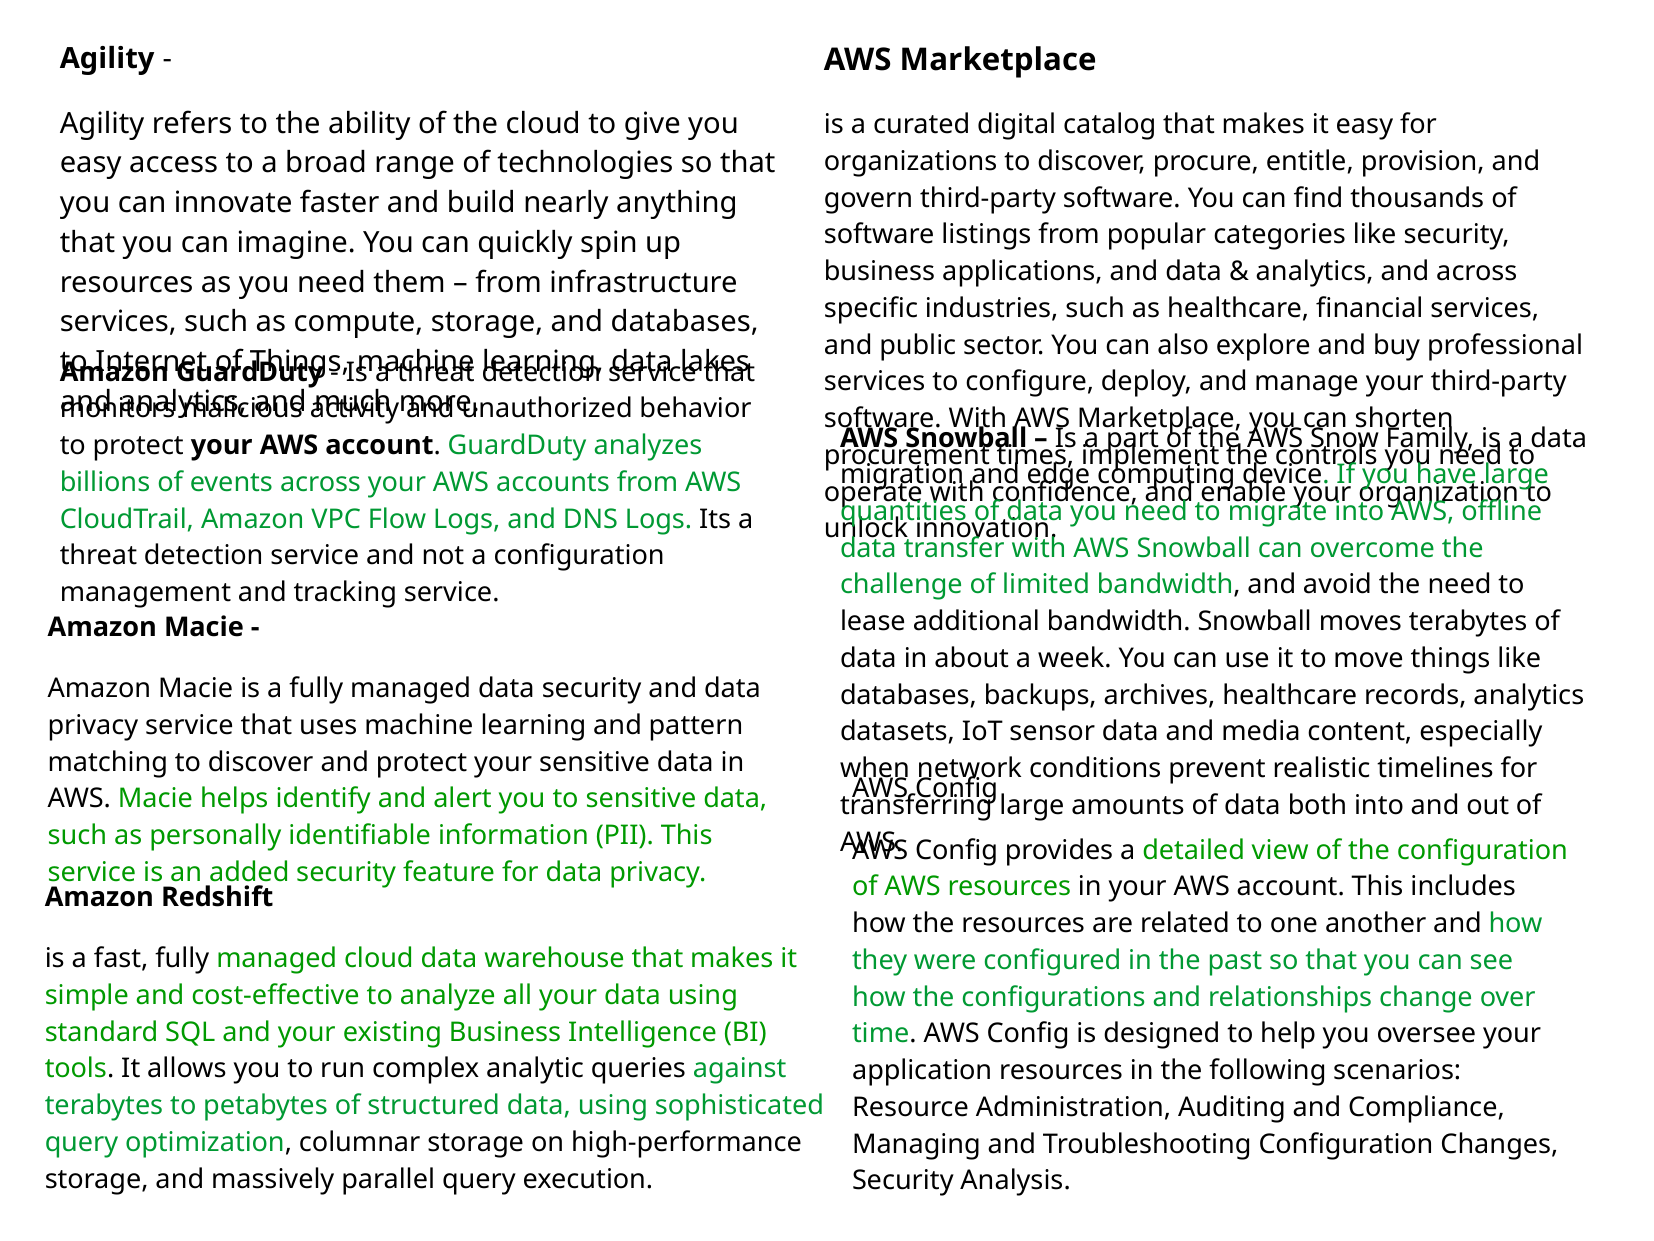

Agility -
Agility refers to the ability of the cloud to give you easy access to a broad range of technologies so that you can innovate faster and build nearly anything that you can imagine. You can quickly spin up resources as you need them – from infrastructure services, such as compute, storage, and databases, to Internet of Things, machine learning, data lakes and analytics, and much more.
AWS Marketplace
is a curated digital catalog that makes it easy for organizations to discover, procure, entitle, provision, and govern third-party software. You can find thousands of software listings from popular categories like security, business applications, and data & analytics, and across specific industries, such as healthcare, financial services, and public sector. You can also explore and buy professional services to configure, deploy, and manage your third-party software. With AWS Marketplace, you can shorten procurement times, implement the controls you need to operate with confidence, and enable your organization to unlock innovation.
Amazon GuardDuty - Is a threat detection service that monitors malicious activity and unauthorized behavior to protect your AWS account. GuardDuty analyzes billions of events across your AWS accounts from AWS CloudTrail, Amazon VPC Flow Logs, and DNS Logs. Its a threat detection service and not a configuration management and tracking service.
AWS Snowball – Is a part of the AWS Snow Family, is a data migration and edge computing device. If you have large quantities of data you need to migrate into AWS, offline data transfer with AWS Snowball can overcome the challenge of limited bandwidth, and avoid the need to lease additional bandwidth. Snowball moves terabytes of data in about a week. You can use it to move things like databases, backups, archives, healthcare records, analytics datasets, IoT sensor data and media content, especially when network conditions prevent realistic timelines for transferring large amounts of data both into and out of AWS.
Amazon Macie -
Amazon Macie is a fully managed data security and data privacy service that uses machine learning and pattern matching to discover and protect your sensitive data in AWS. Macie helps identify and alert you to sensitive data, such as personally identifiable information (PII). This service is an added security feature for data privacy.
AWS Config
AWS Config provides a detailed view of the configuration of AWS resources in your AWS account. This includes how the resources are related to one another and how they were configured in the past so that you can see how the configurations and relationships change over time. AWS Config is designed to help you oversee your application resources in the following scenarios: Resource Administration, Auditing and Compliance, Managing and Troubleshooting Configuration Changes, Security Analysis.
Amazon Redshift
is a fast, fully managed cloud data warehouse that makes it simple and cost-effective to analyze all your data using standard SQL and your existing Business Intelligence (BI) tools. It allows you to run complex analytic queries against terabytes to petabytes of structured data, using sophisticated query optimization, columnar storage on high-performance storage, and massively parallel query execution.